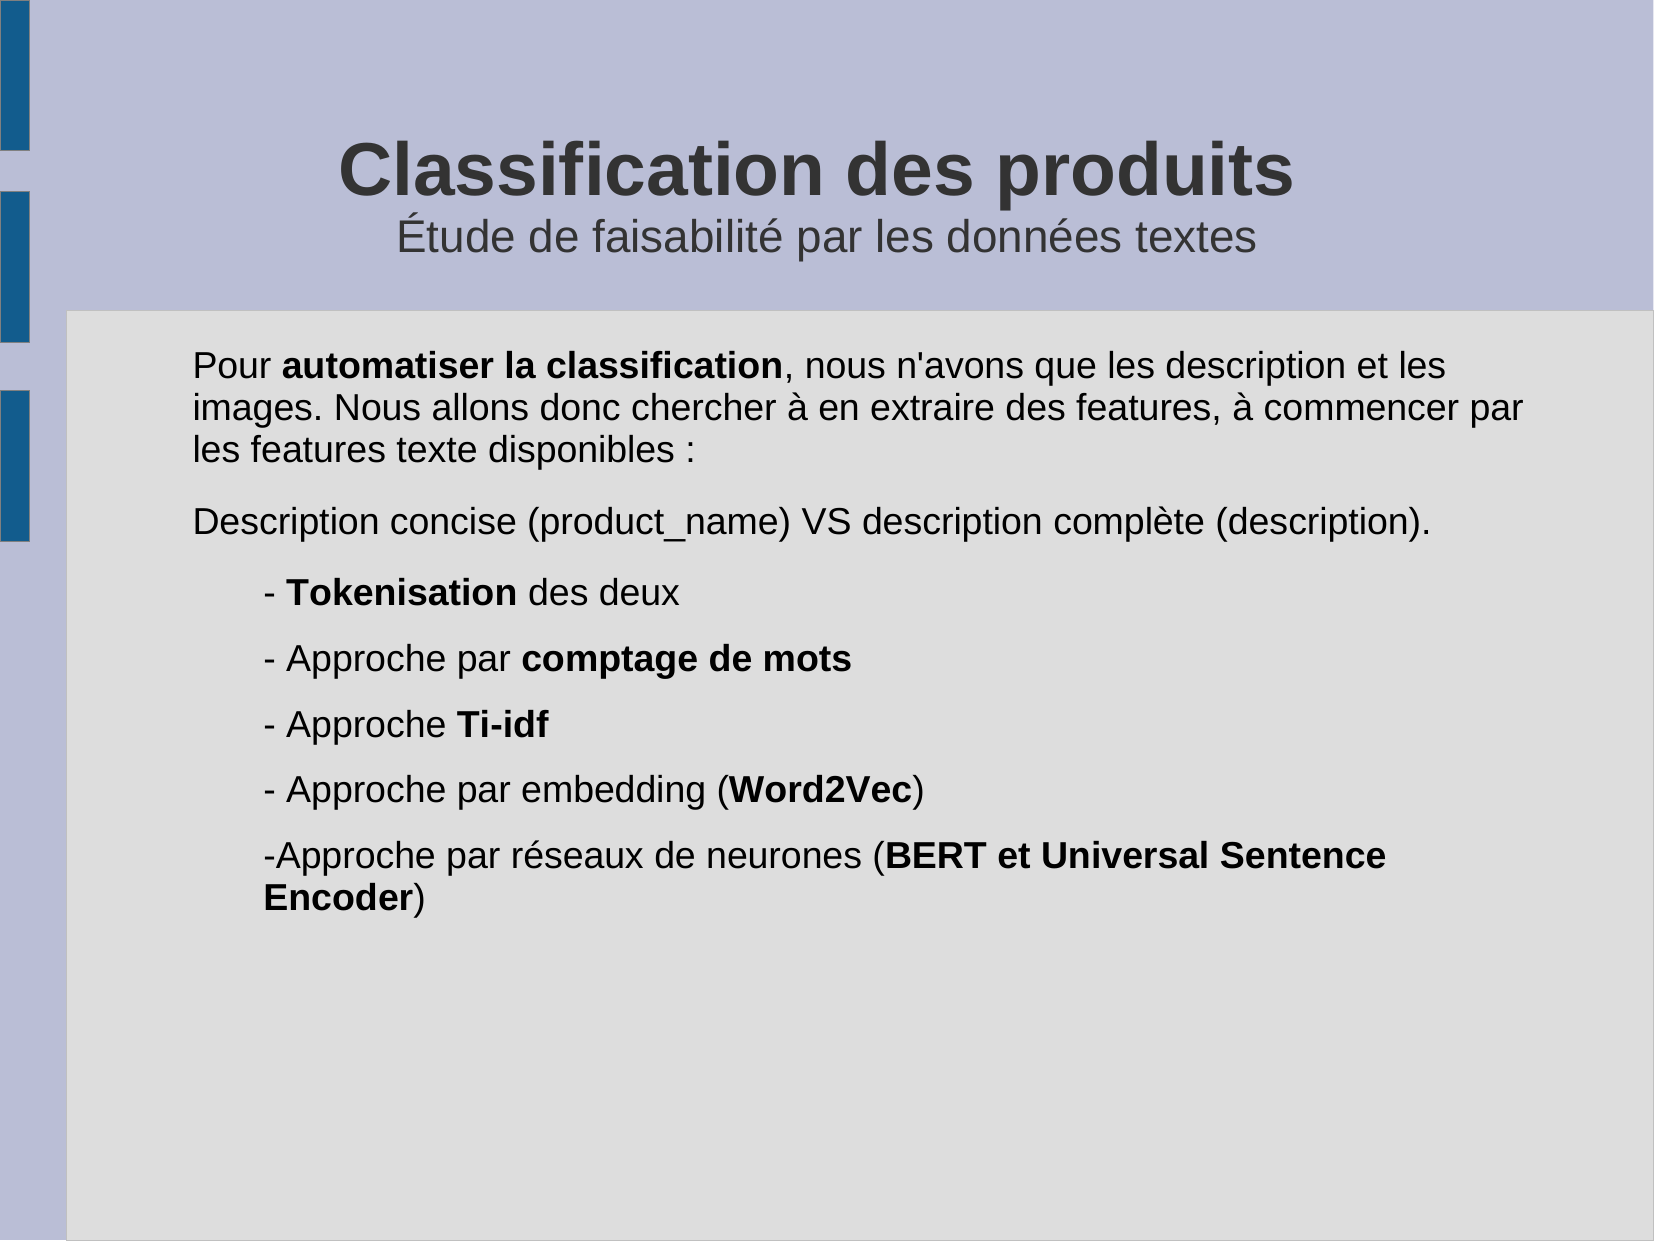

# Classification des produits Étude de faisabilité par les données textes
Pour automatiser la classification, nous n'avons que les description et les images. Nous allons donc chercher à en extraire des features, à commencer par les features texte disponibles :
Description concise (product_name) VS description complète (description).
- Tokenisation des deux
- Approche par comptage de mots
- Approche Ti-idf
- Approche par embedding (Word2Vec)
-Approche par réseaux de neurones (BERT et Universal Sentence Encoder)